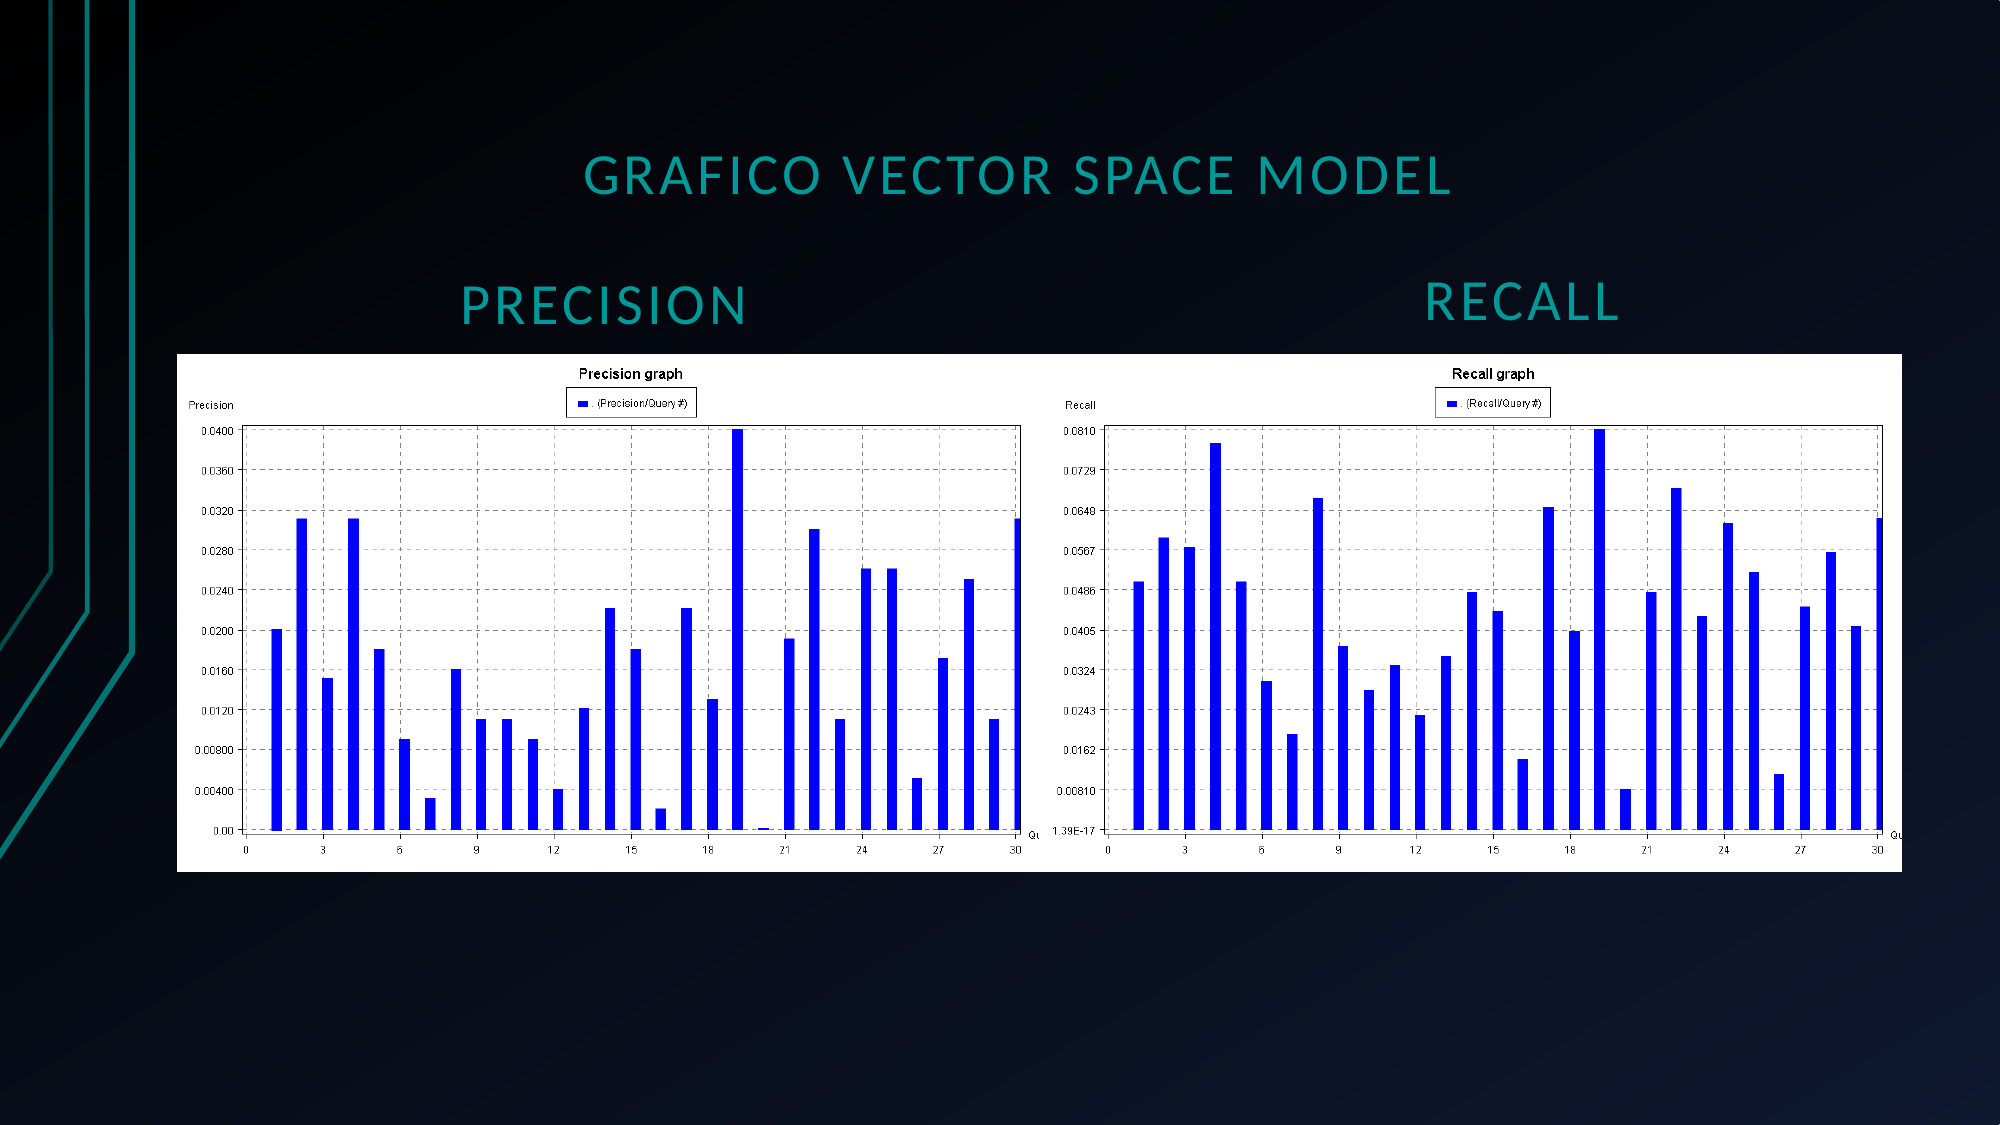

# Grafico Vector Space model
Recall
Precision